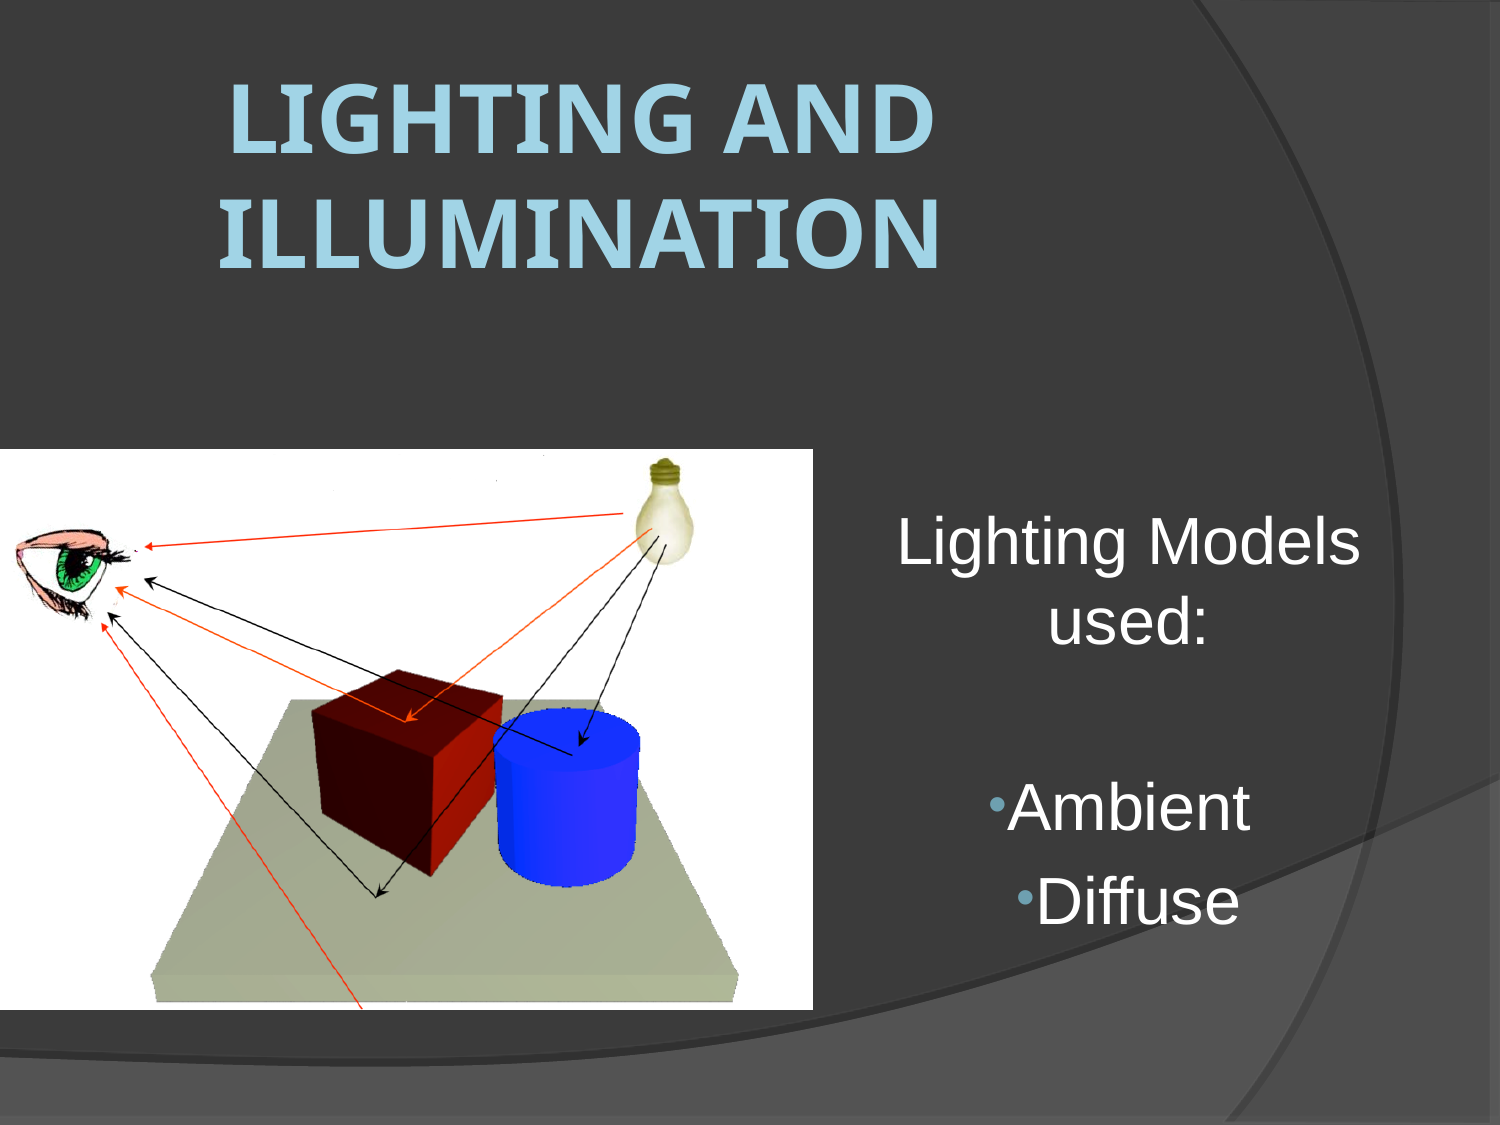

# Lighting and illumination
Lighting Models used:
Ambient
Diffuse